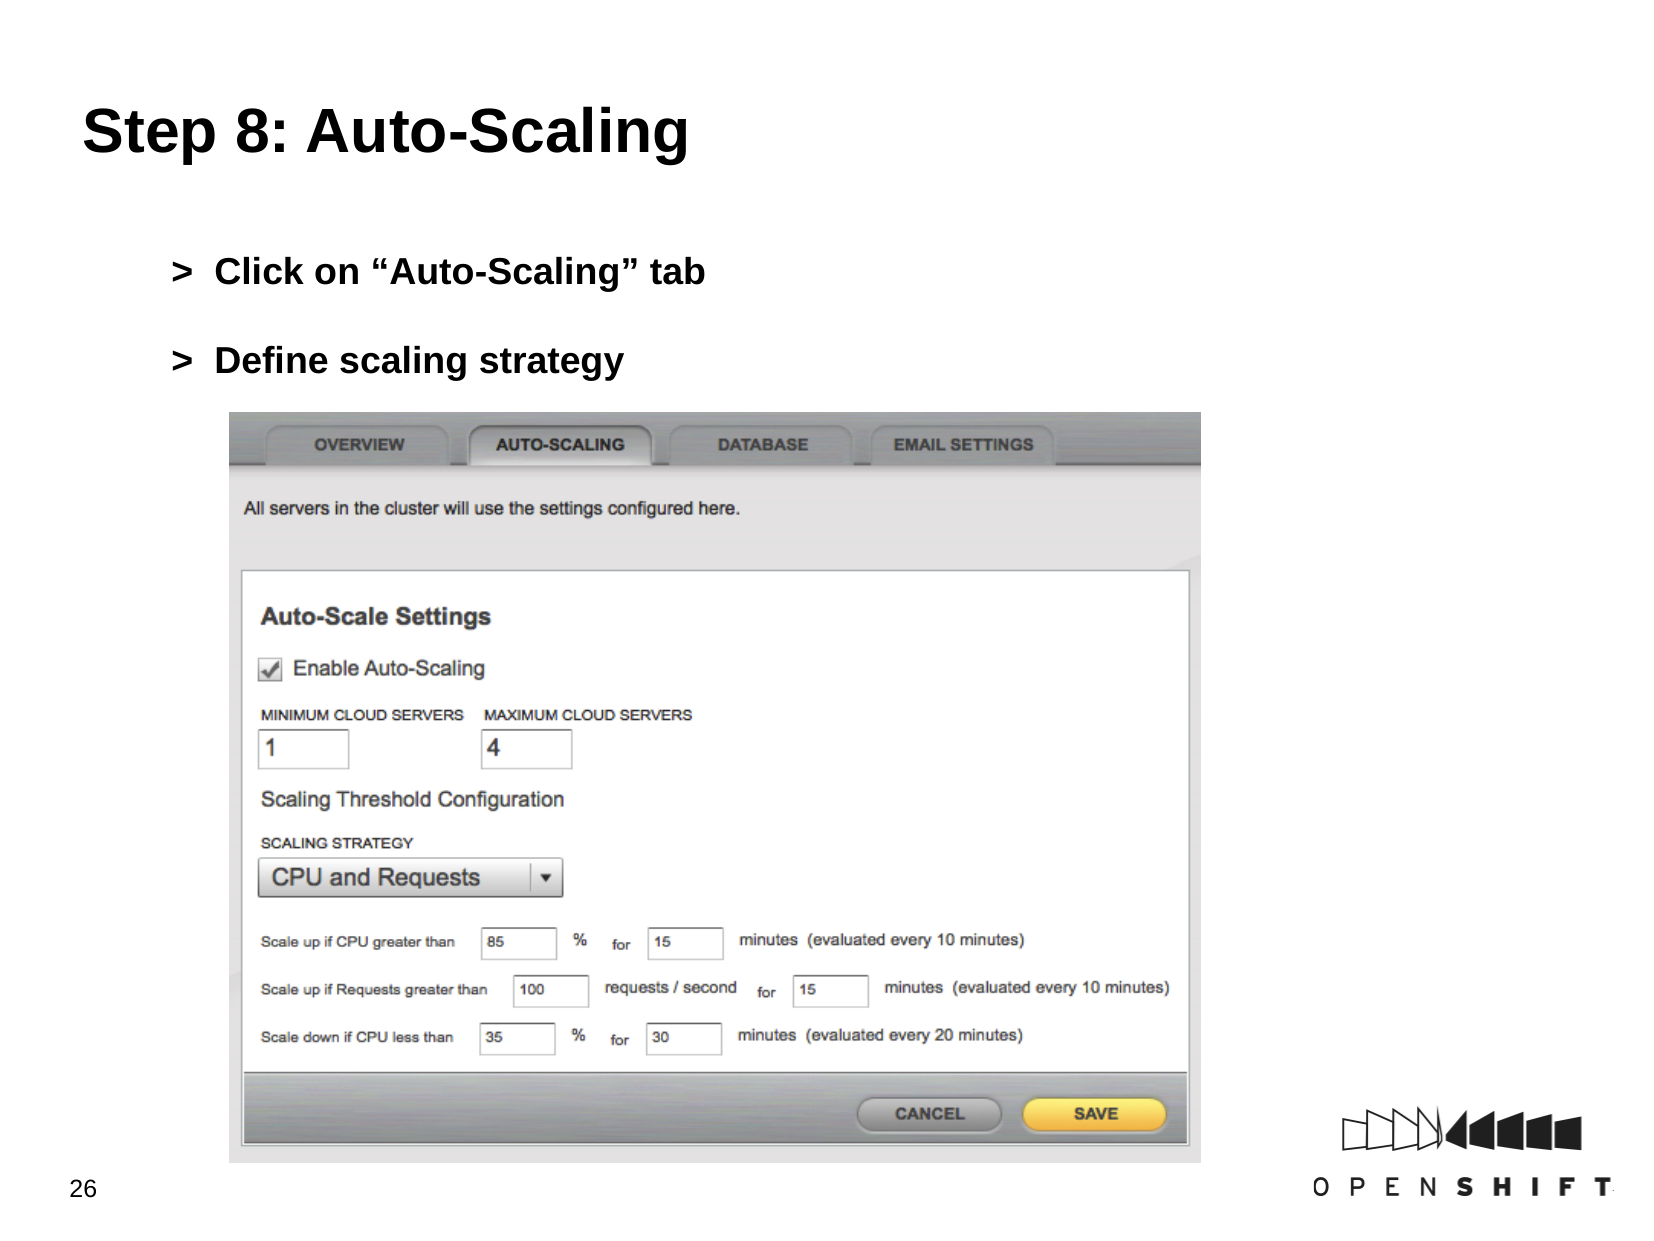

# Step 8: Auto-Scaling
> Click on “Auto-Scaling” tab
> Define scaling strategy